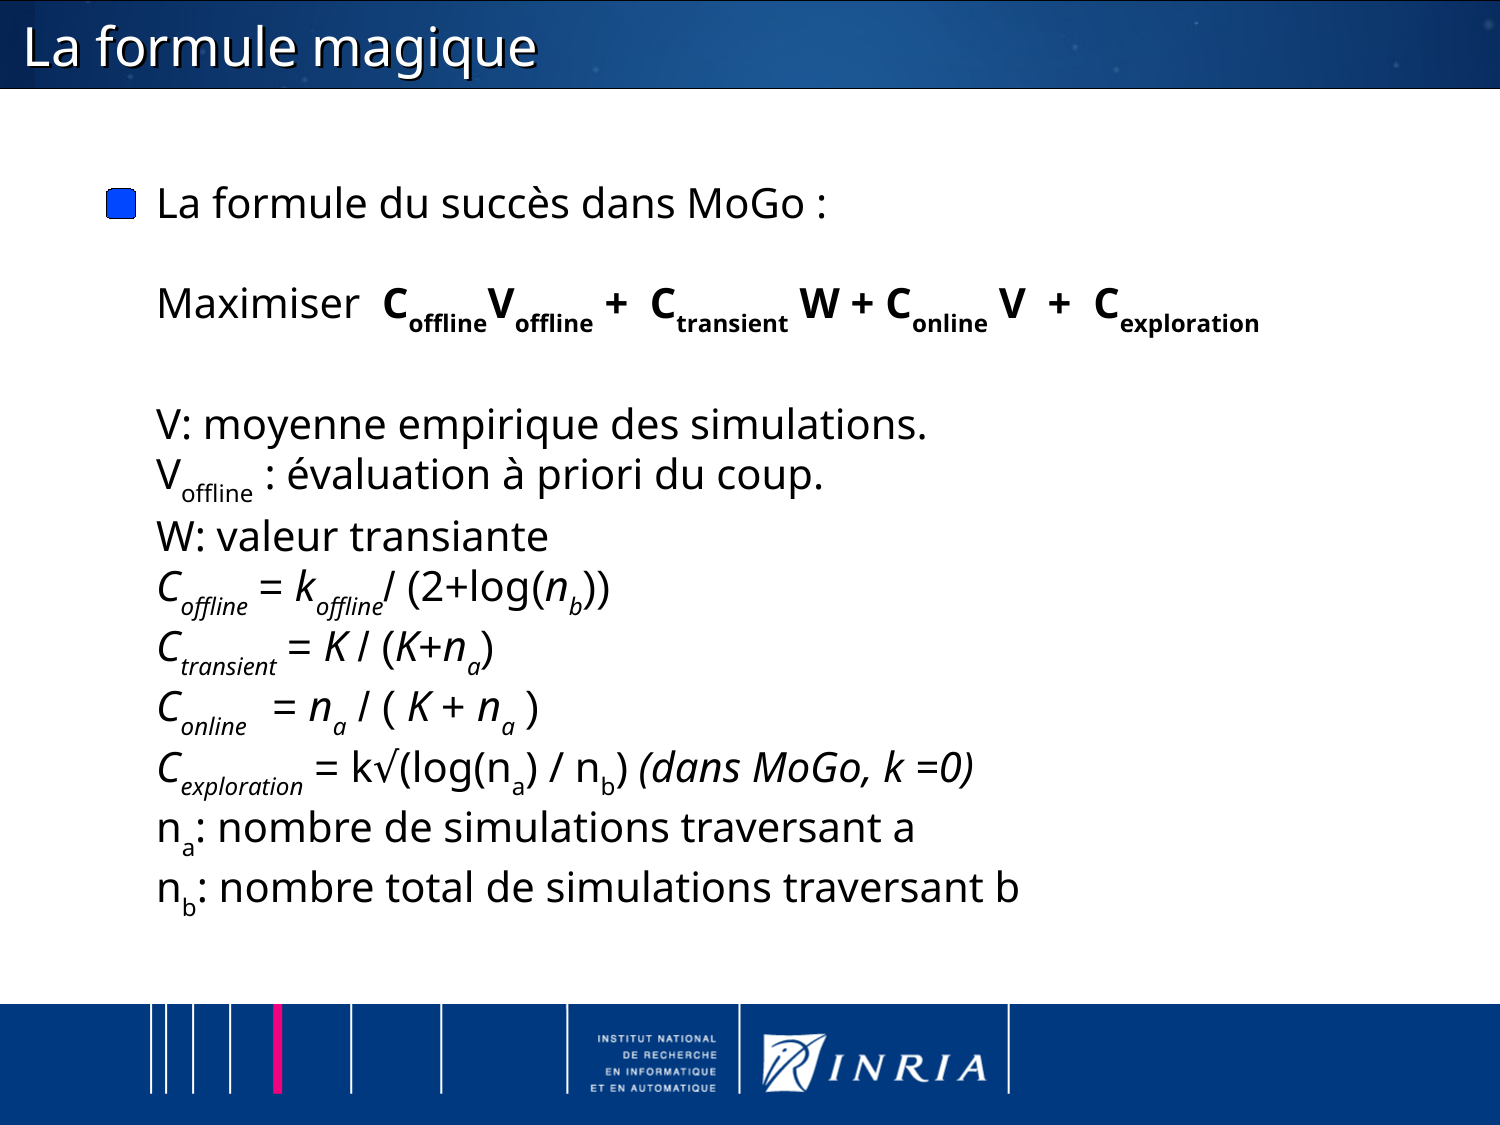

La formule magique
La formule du succès dans MoGo :
Maximiser CofflineVoffline + Ctransient W + Conline V + Cexploration
V: moyenne empirique des simulations.
Voffline : évaluation à priori du coup.
W: valeur transiante
Coffline = koffline/ (2+log(nb))
Ctransient = K / (K+na)
Conline	= na / ( K + na )
Cexploration = k√(log(na) / nb) (dans MoGo, k =0)
na: nombre de simulations traversant a
nb: nombre total de simulations traversant b